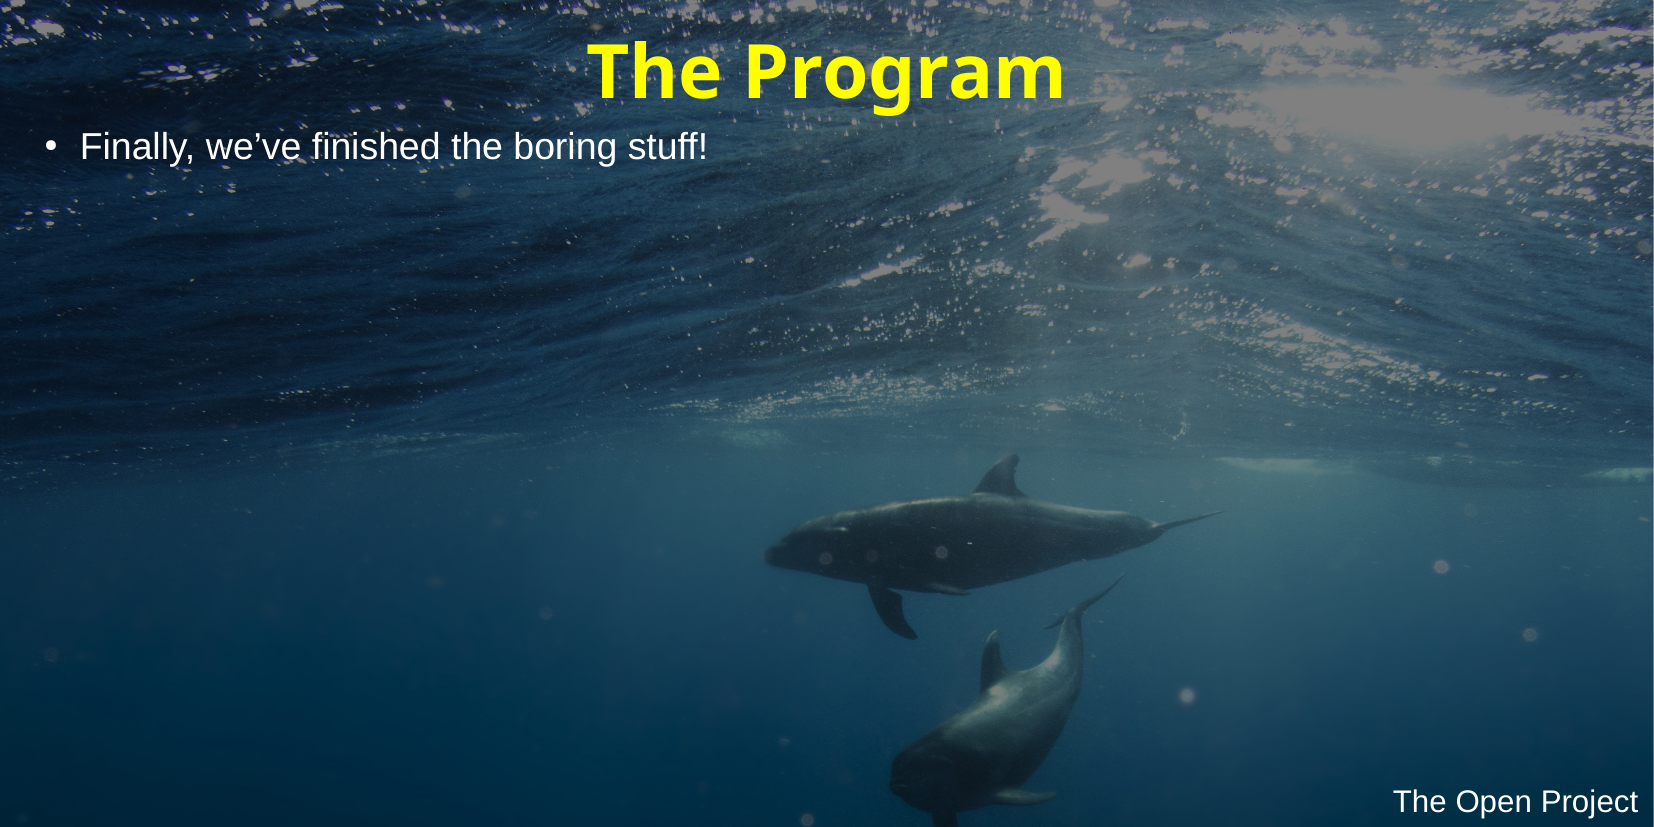

# The Program
Finally, we’ve finished the boring stuff!
The Open Project